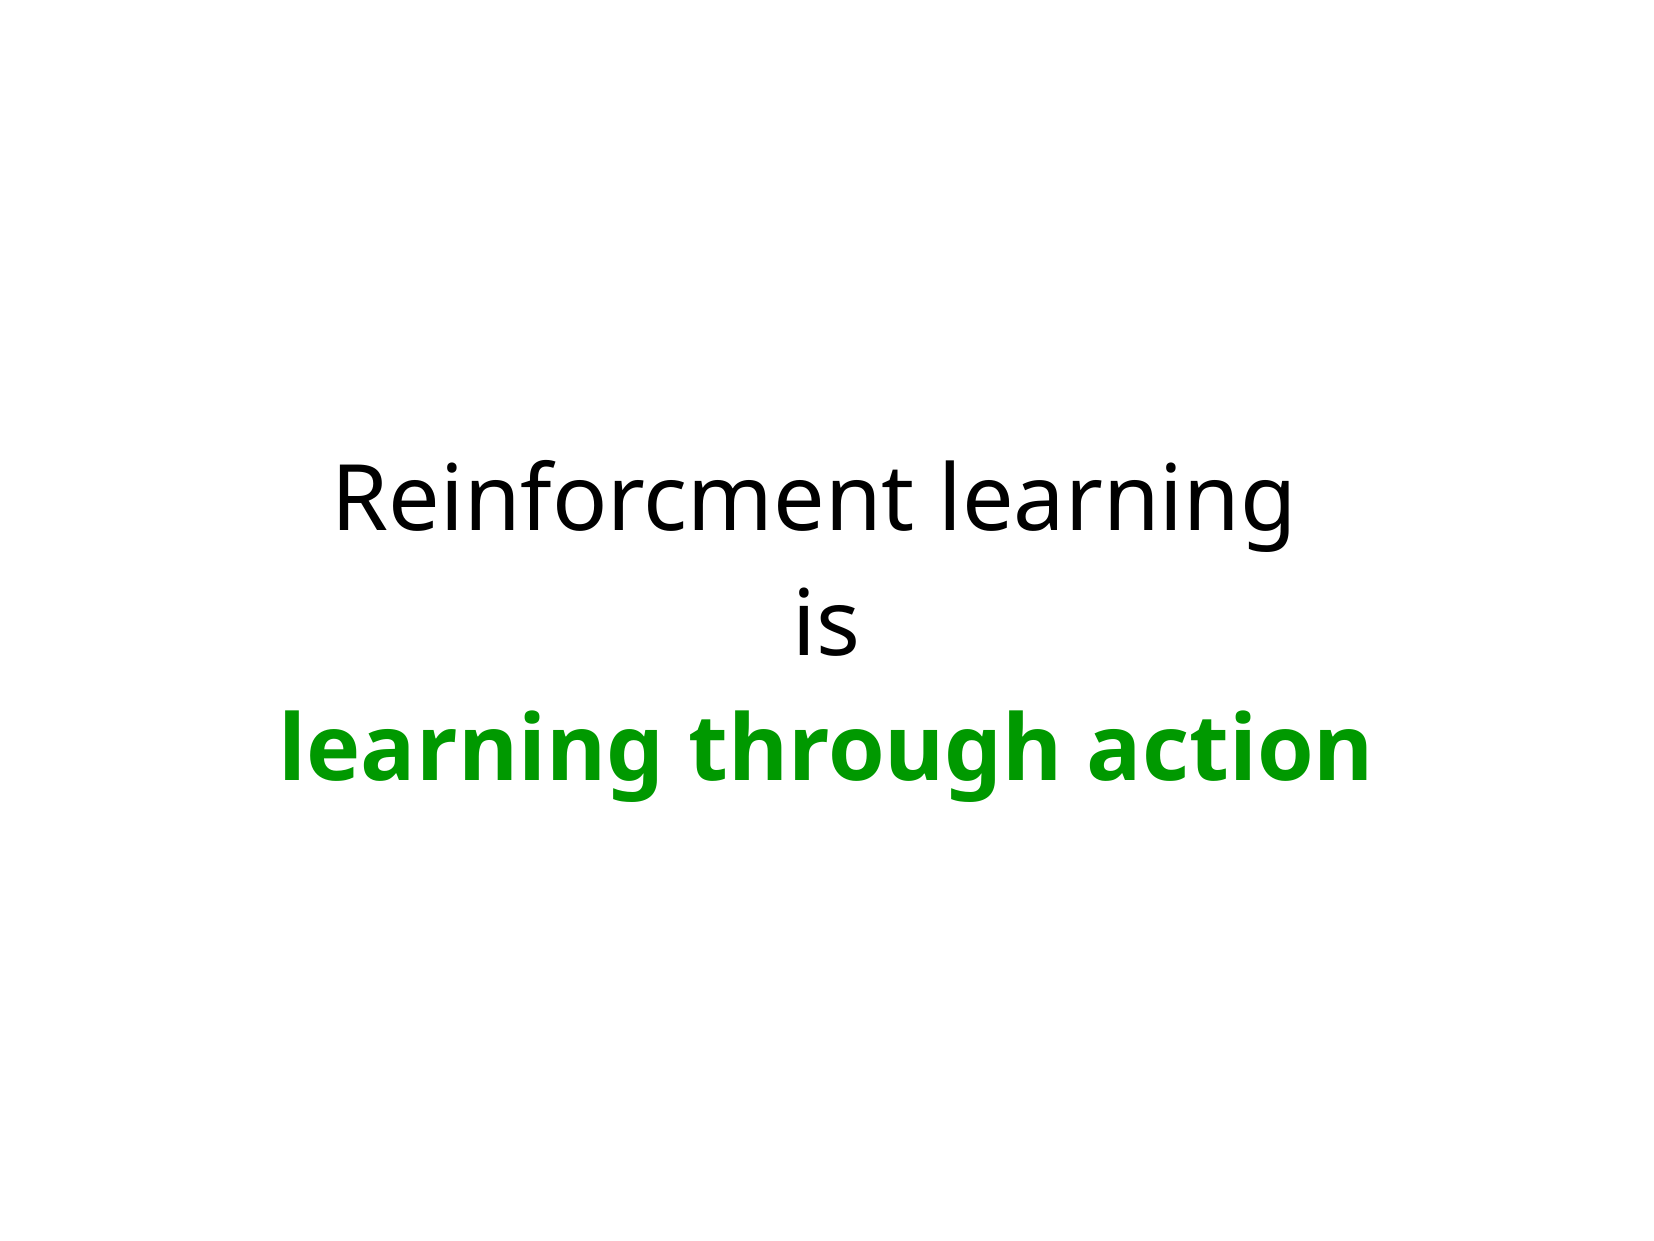

# Reinforcment learning is learning through action